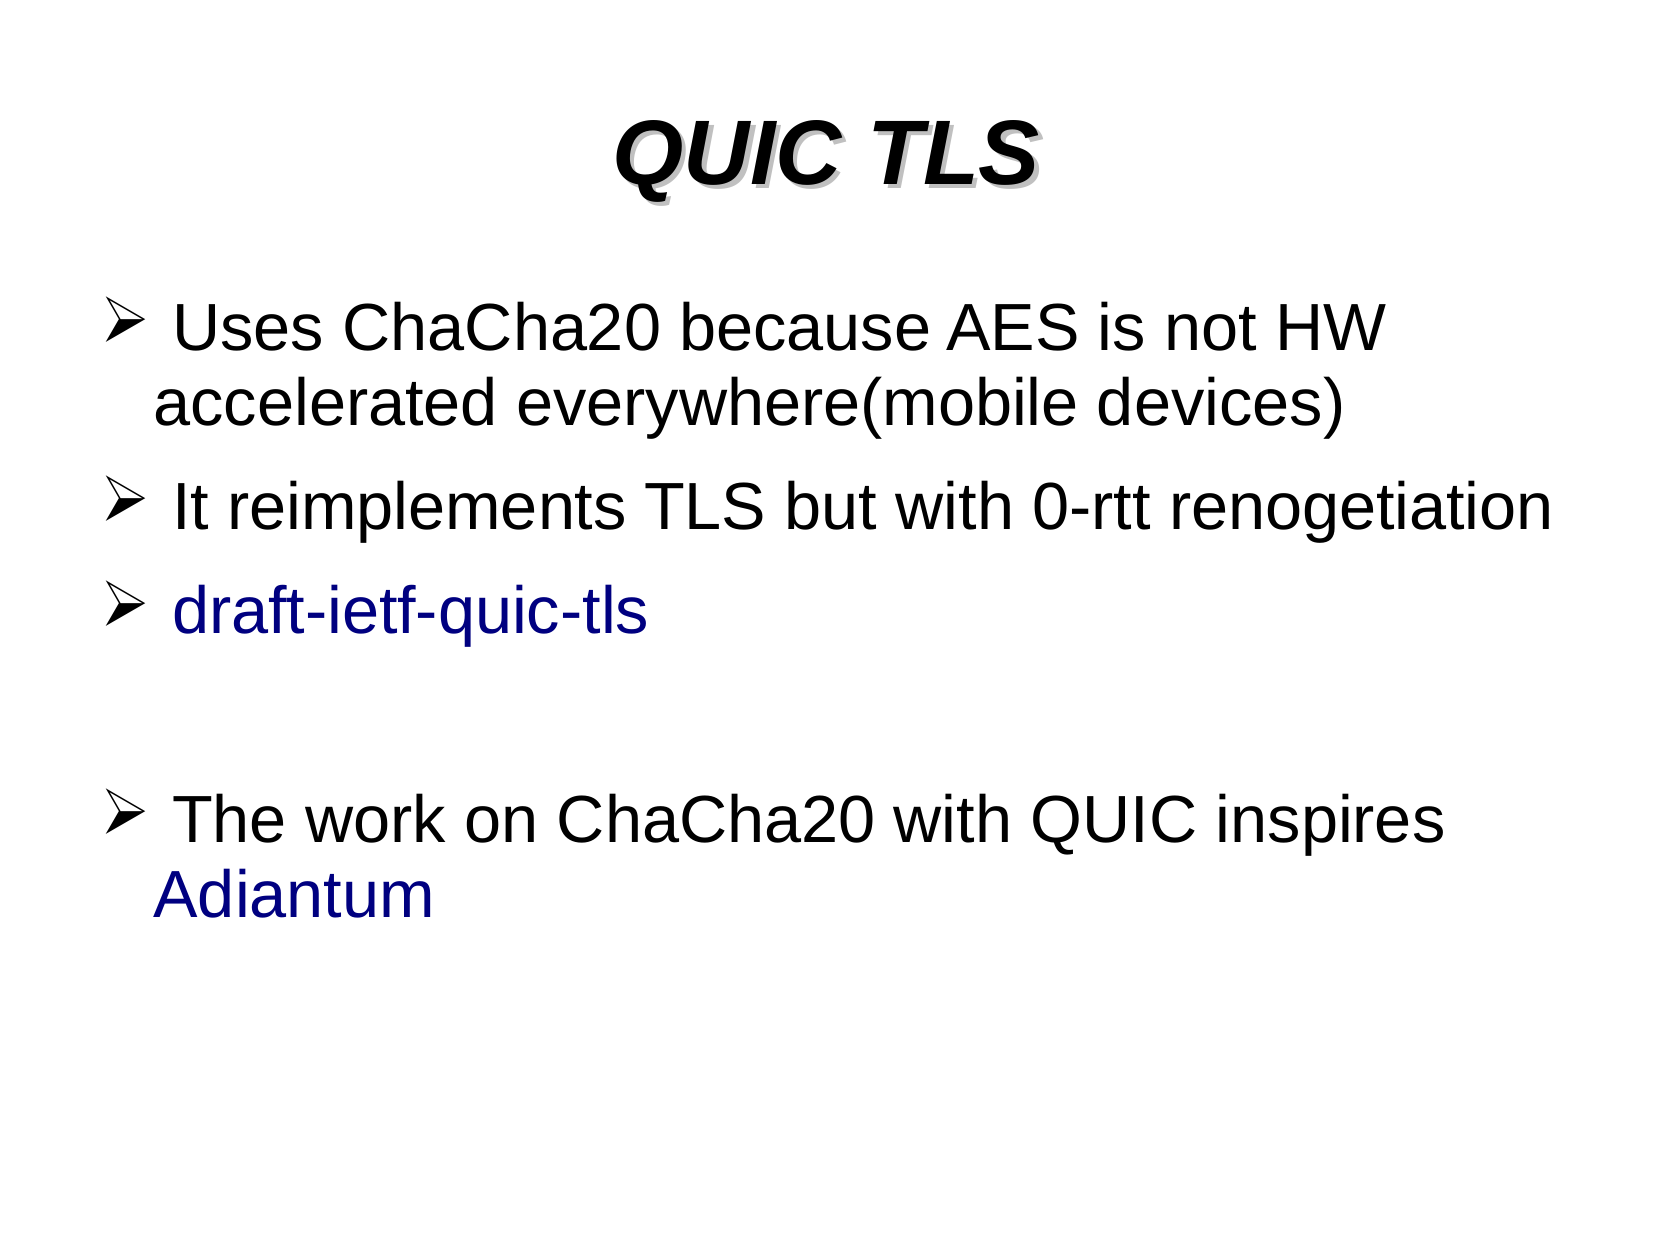

# QUIC TLS
 Uses ChaCha20 because AES is not HW accelerated everywhere(mobile devices)
 It reimplements TLS but with 0-rtt renogetiation
 draft-ietf-quic-tls
 The work on ChaCha20 with QUIC inspires Adiantum